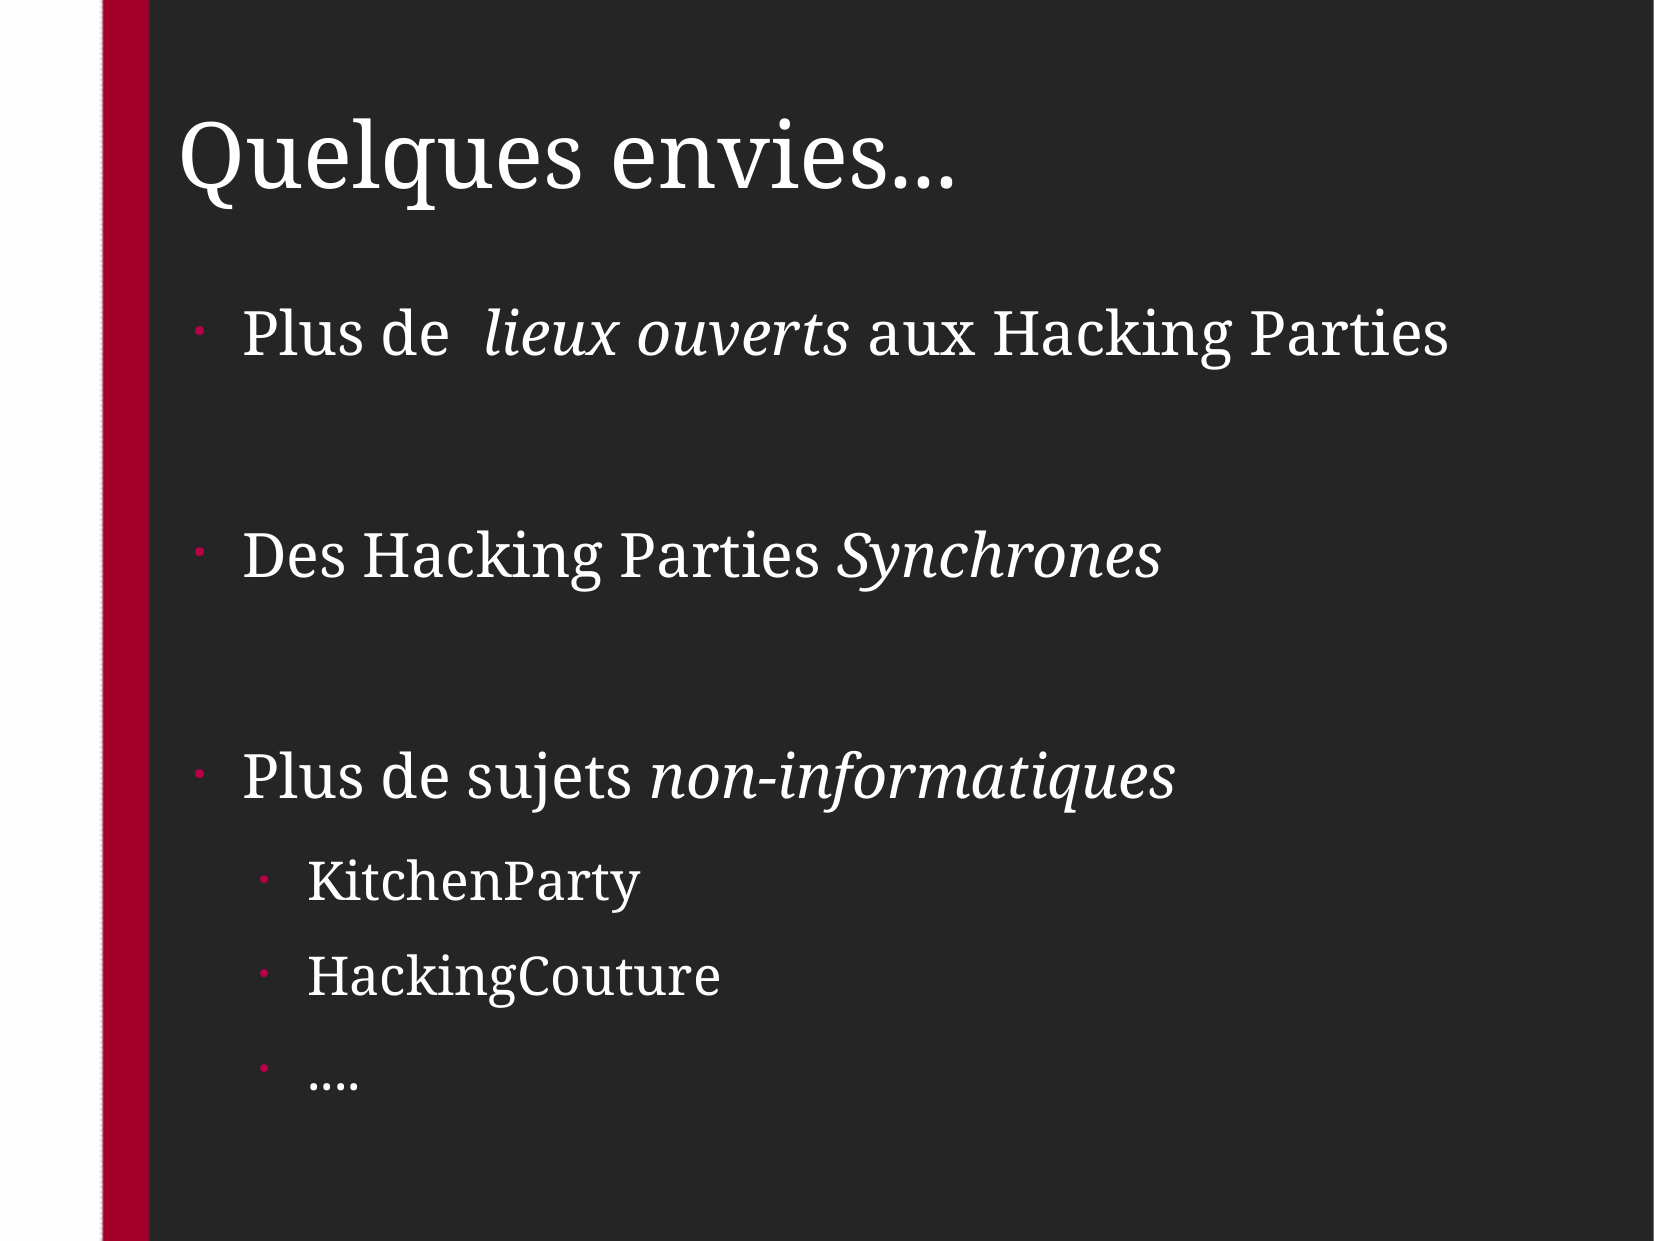

# Quelques envies...
Plus de lieux ouverts aux Hacking Parties
Des Hacking Parties Synchrones
Plus de sujets non-informatiques
KitchenParty
HackingCouture
....